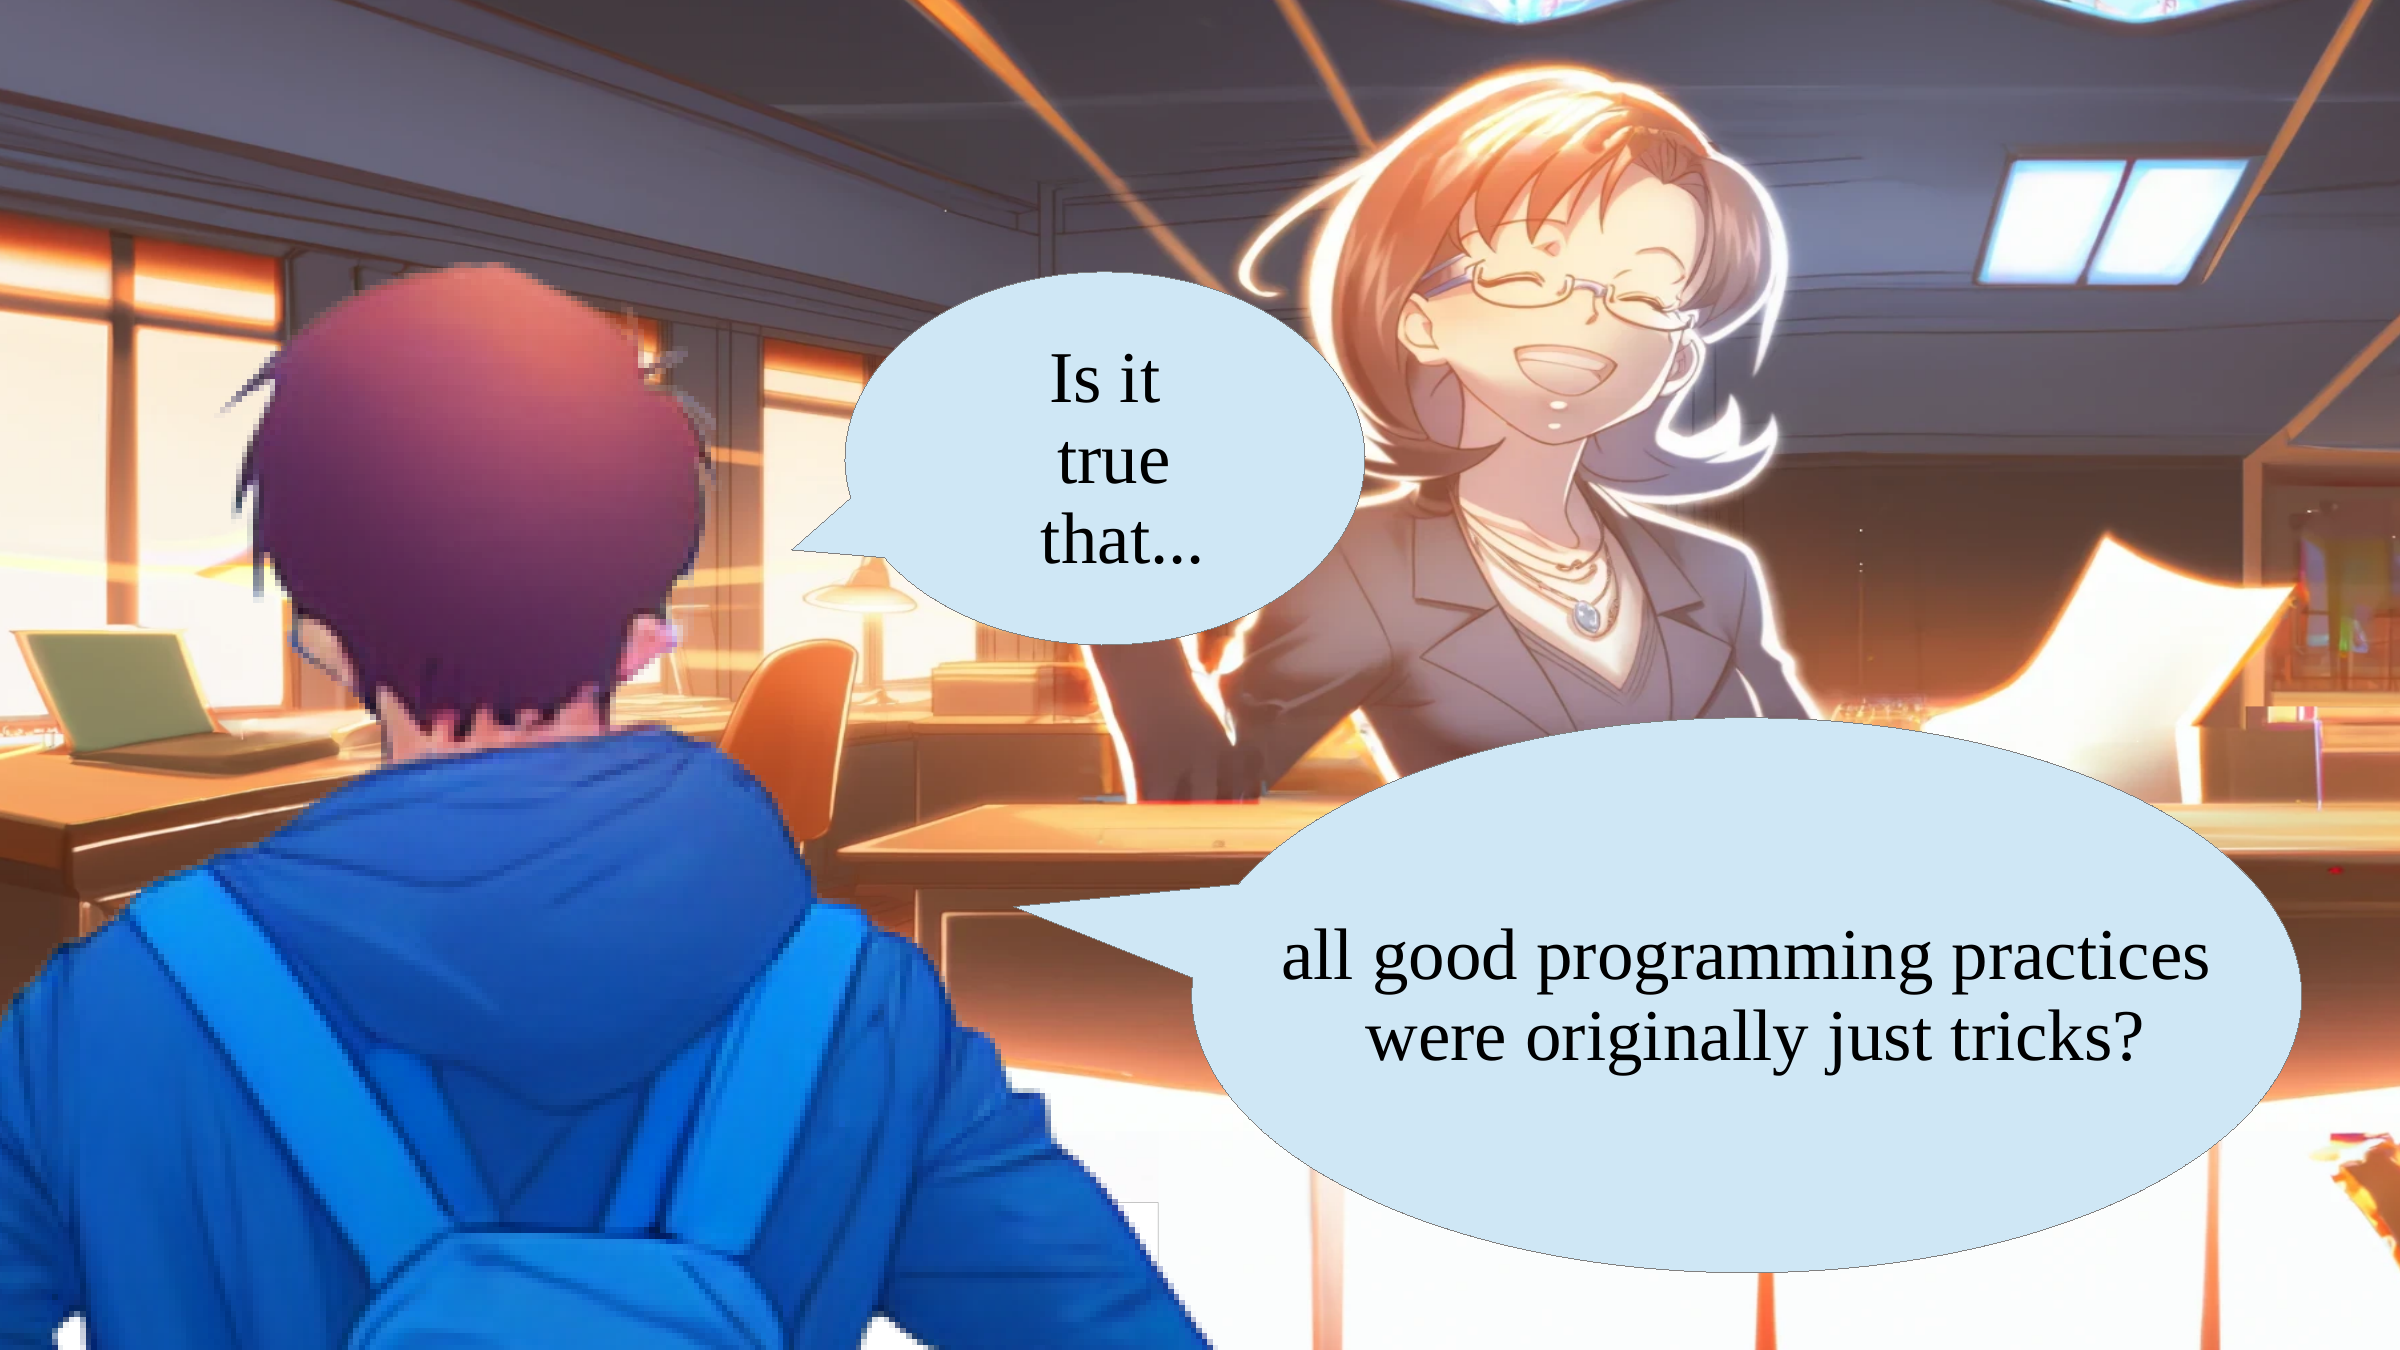

Is it
 true
 that...
all good programming practices
 were originally just tricks?